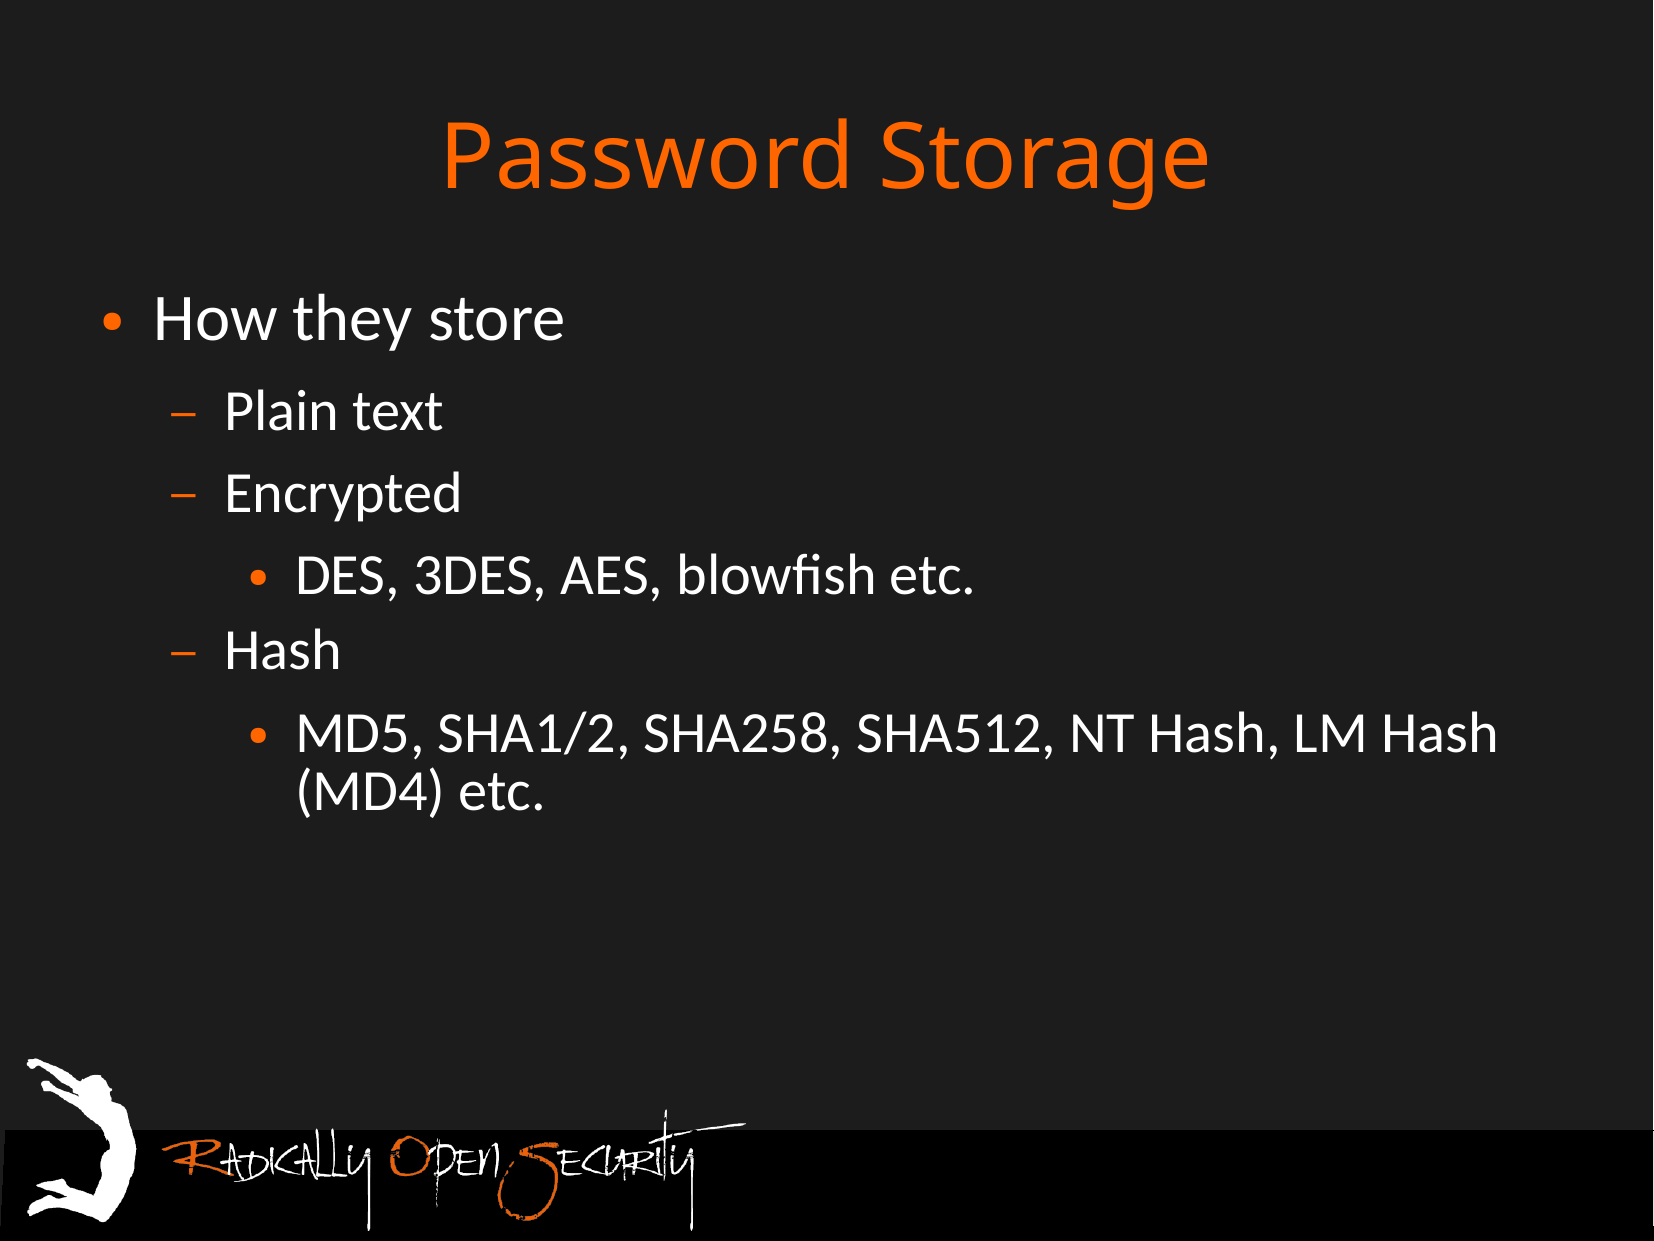

# Password Storage
How they store
Plain text
Encrypted
DES, 3DES, AES, blowfish etc.
Hash
MD5, SHA1/2, SHA258, SHA512, NT Hash, LM Hash (MD4) etc.